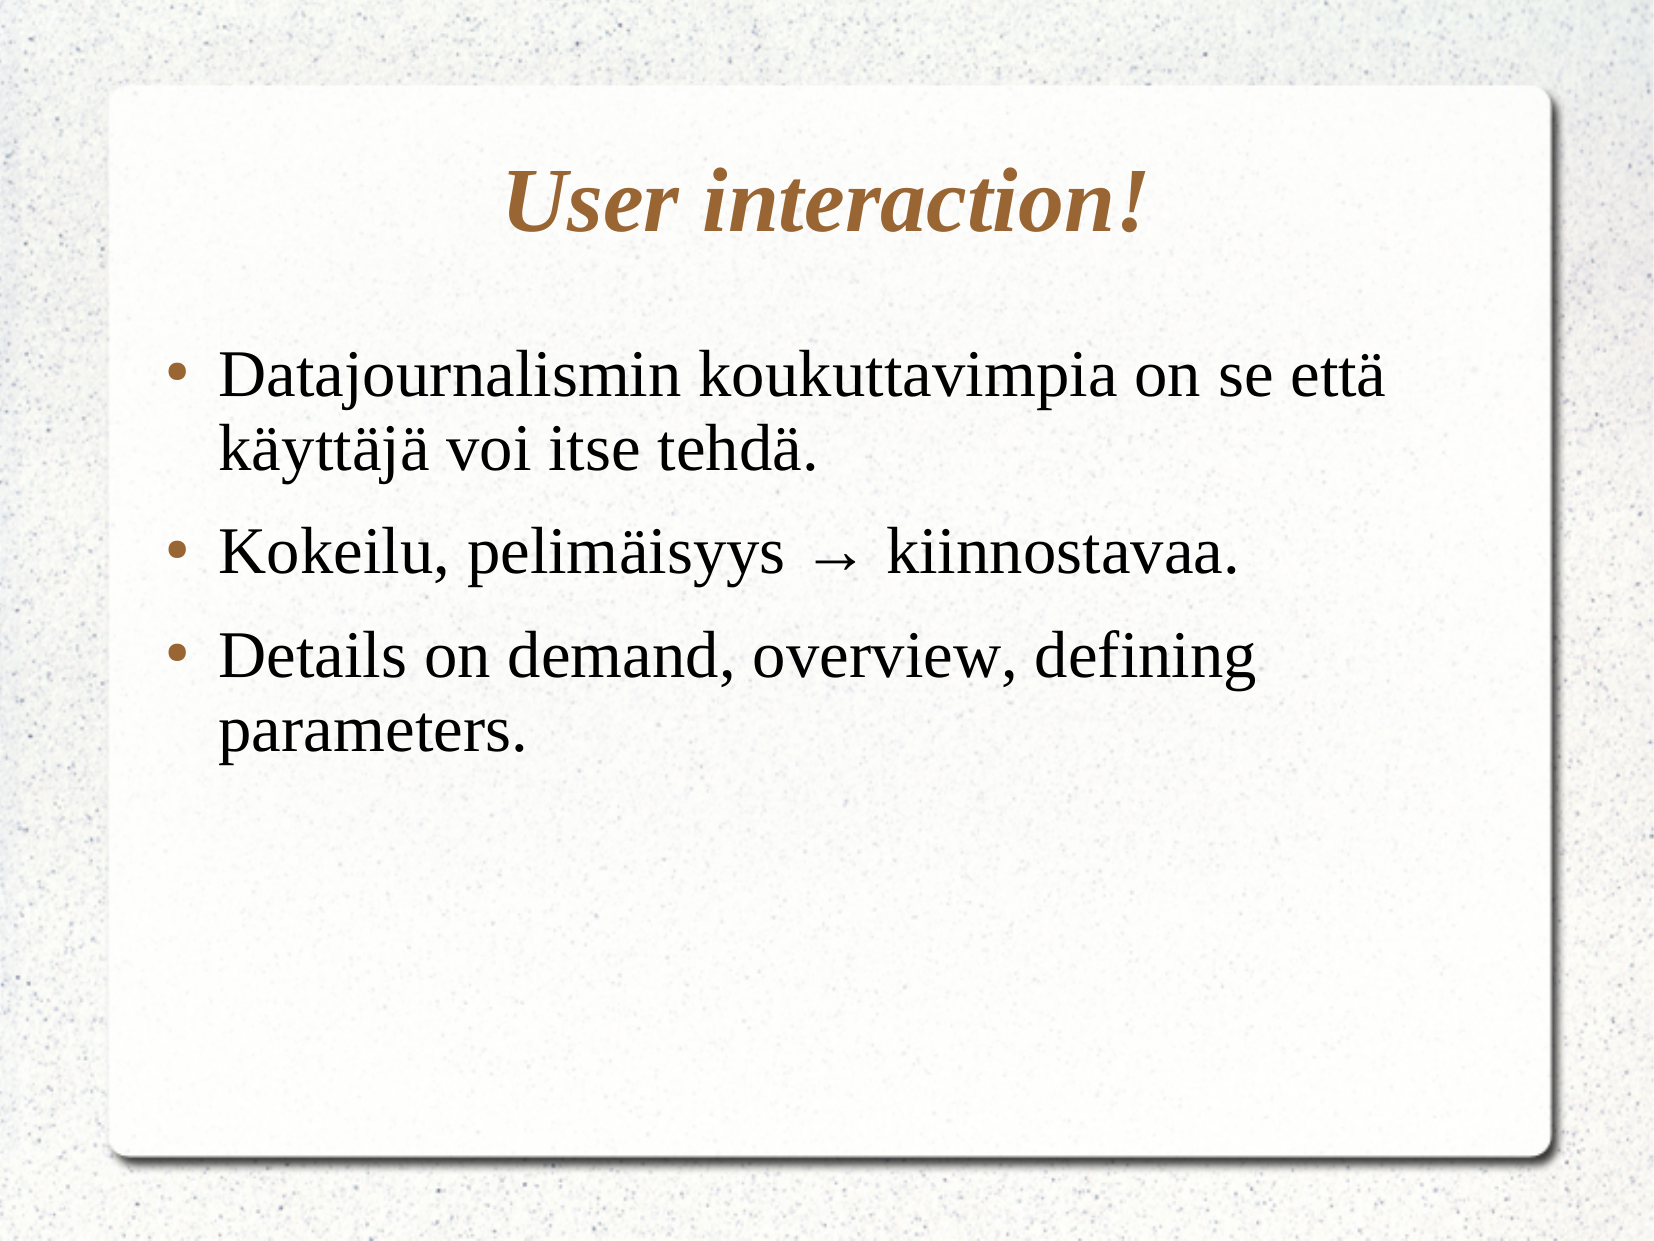

# User interaction!
Datajournalismin koukuttavimpia on se että käyttäjä voi itse tehdä.
Kokeilu, pelimäisyys → kiinnostavaa.
Details on demand, overview, defining parameters.